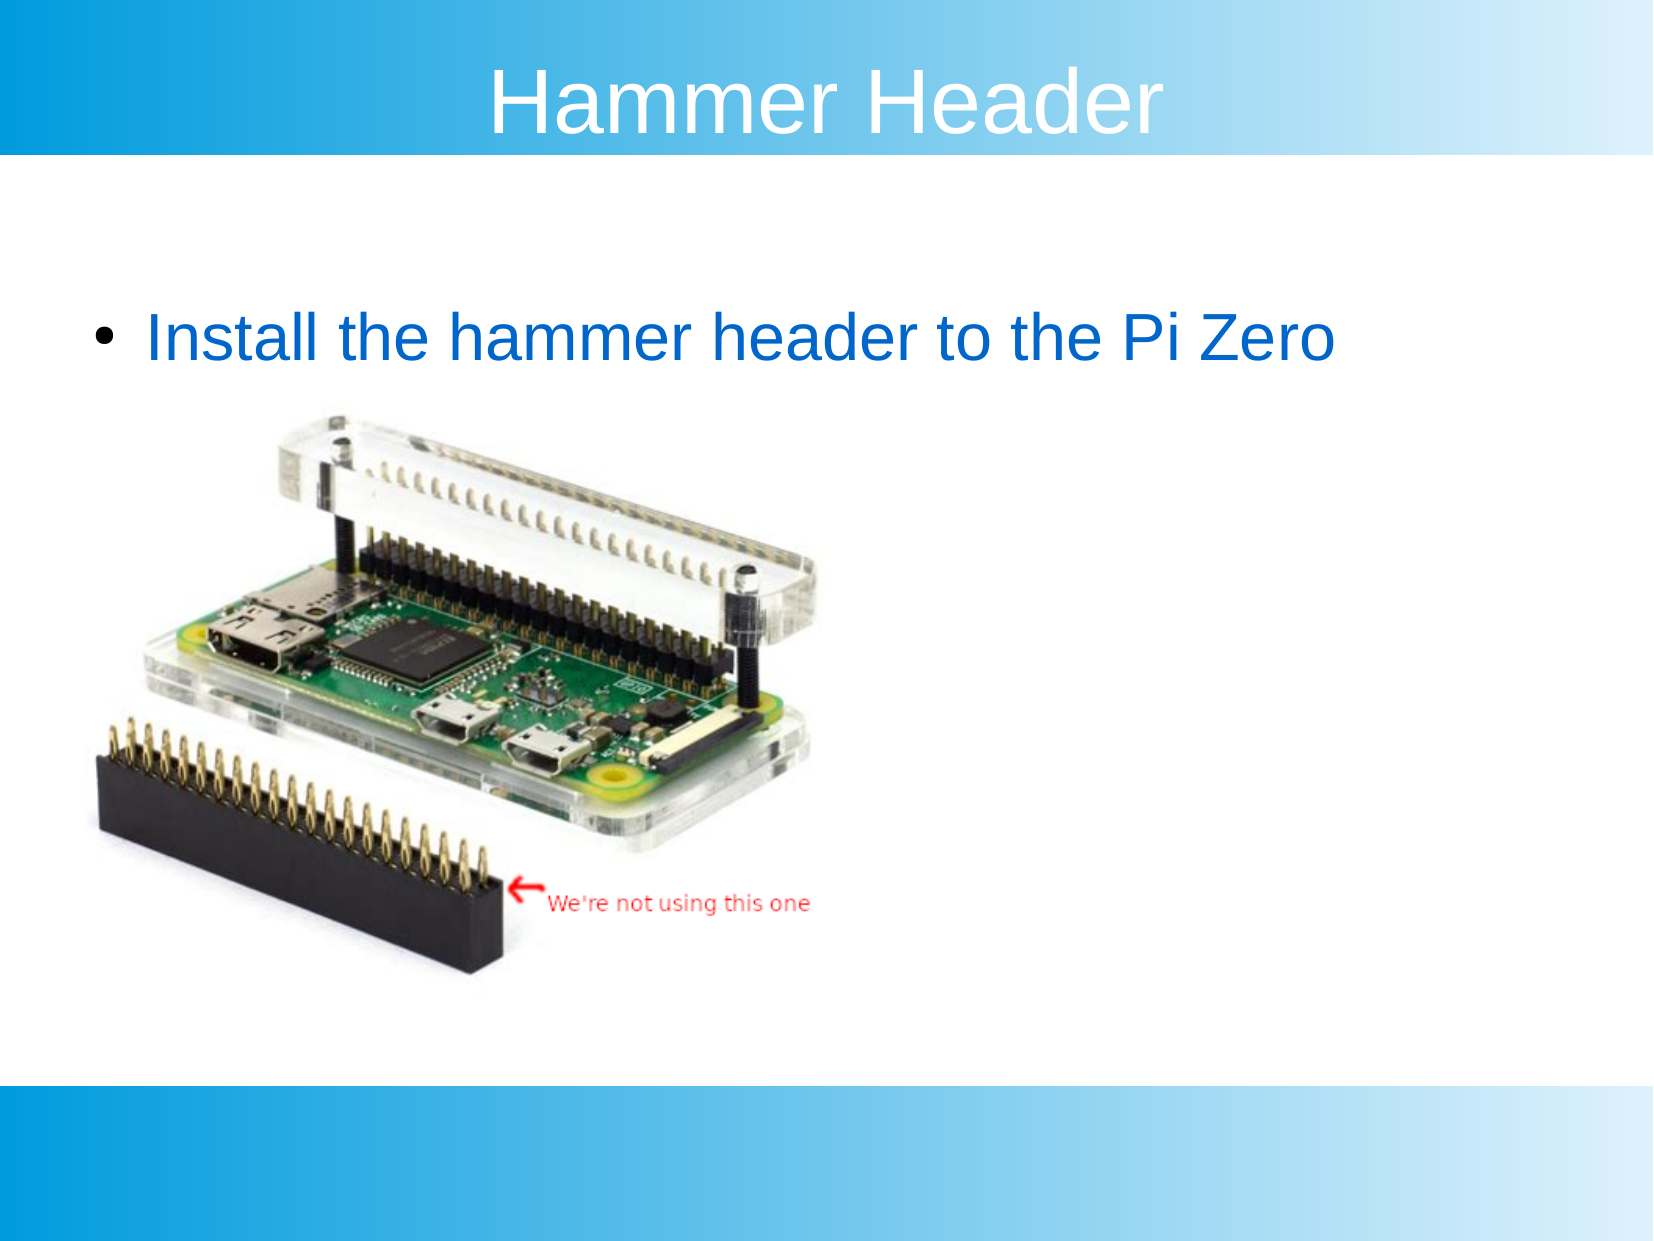

# Hammer Header
Install the hammer header to the Pi Zero